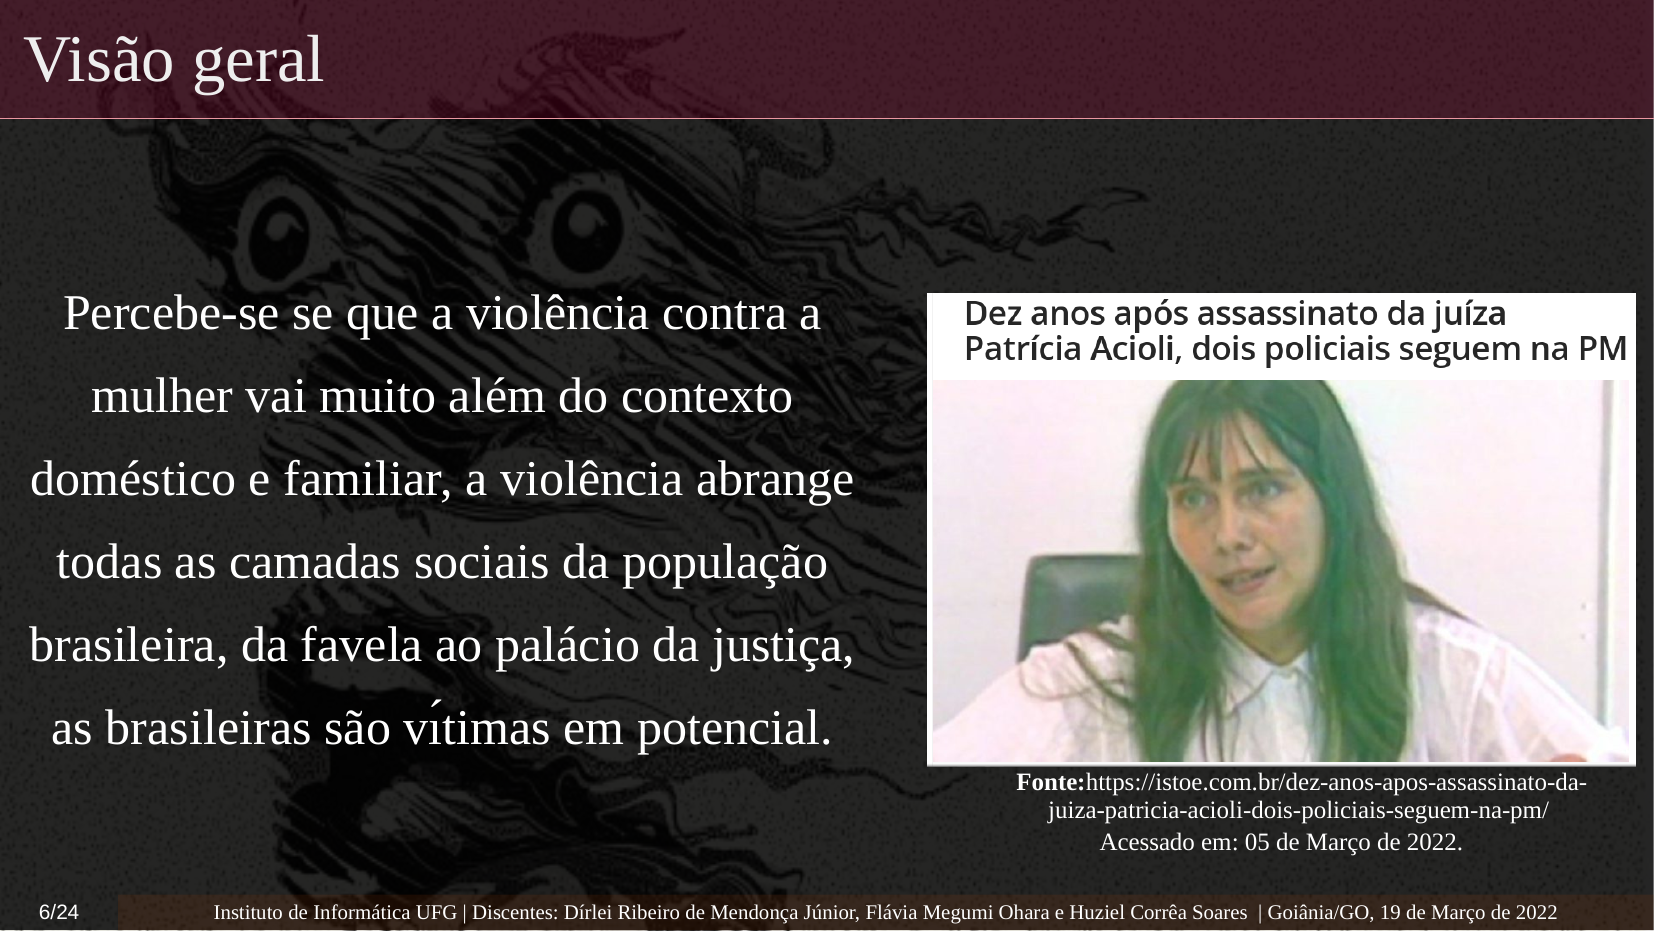

# Visão geral
Percebe-se se que a violência contra a mulher vai muito além do contexto doméstico e familiar, a violência abrange todas as camadas sociais da população brasileira, da favela ao palácio da justiça, as brasileiras são vı́timas em potencial.
Fonte:https://istoe.com.br/dez-anos-apos-assassinato-da-juiza-patricia-acioli-dois-policiais-seguem-na-pm/
Acessado em: 05 de Março de 2022.
6